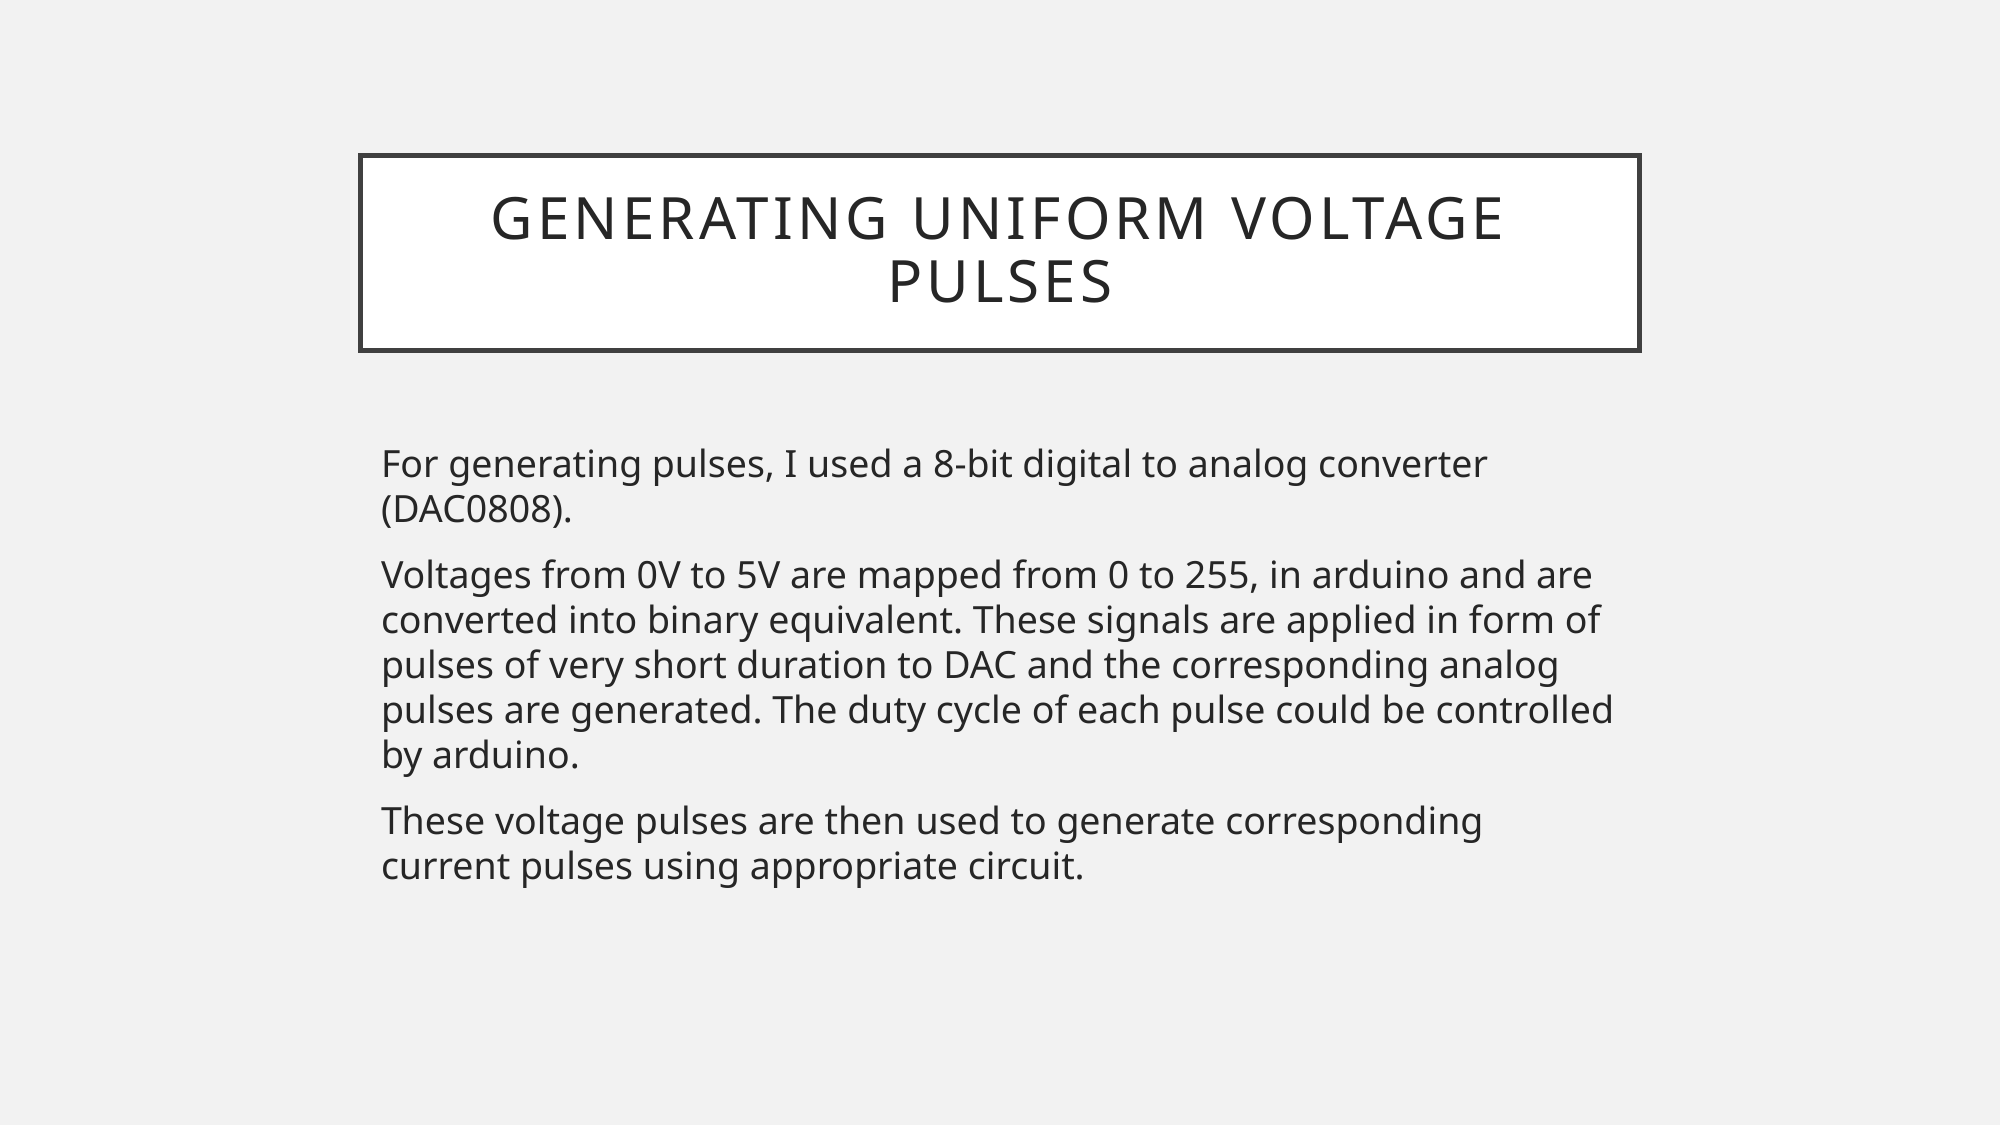

# generating uniform voltage pulses
For generating pulses, I used a 8-bit digital to analog converter (DAC0808).
Voltages from 0V to 5V are mapped from 0 to 255, in arduino and are converted into binary equivalent. These signals are applied in form of pulses of very short duration to DAC and the corresponding analog pulses are generated. The duty cycle of each pulse could be controlled by arduino.
These voltage pulses are then used to generate corresponding current pulses using appropriate circuit.